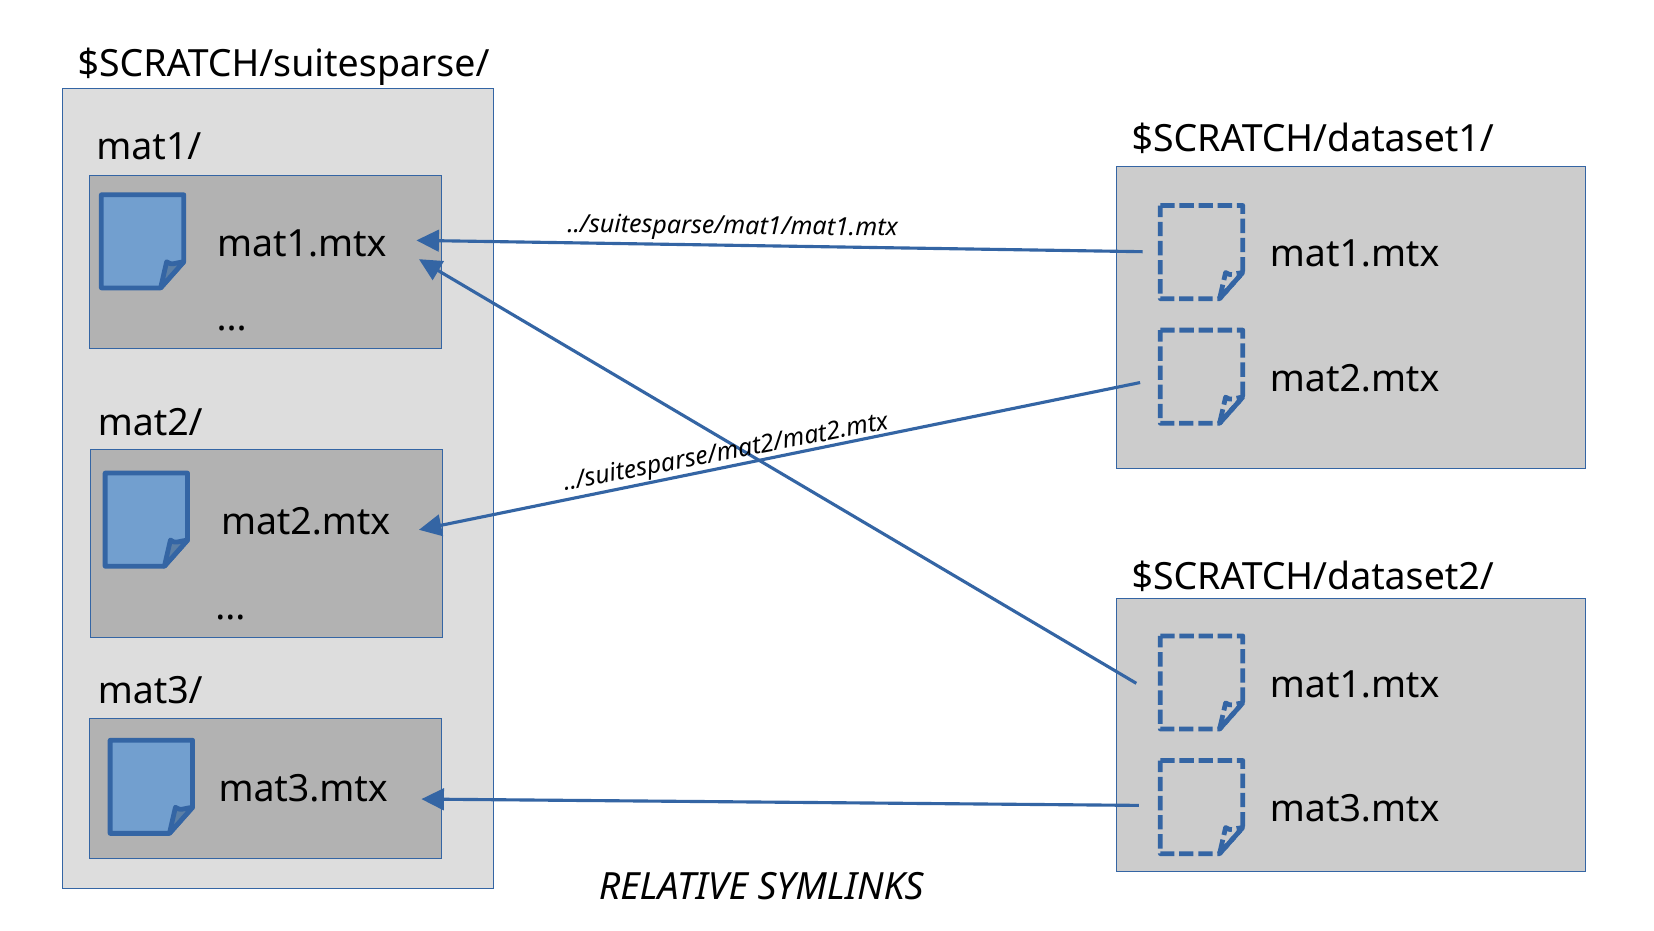

$SCRATCH/suitesparse/
$SCRATCH/dataset1/
mat1/
../suitesparse/mat1/mat1.mtx
mat1.mtx
mat1.mtx
...
mat2.mtx
mat2/
../suitesparse/mat2/mat2.mtx
mat2.mtx
$SCRATCH/dataset2/
...
mat1.mtx
mat3/
mat3.mtx
mat3.mtx
RELATIVE SYMLINKS